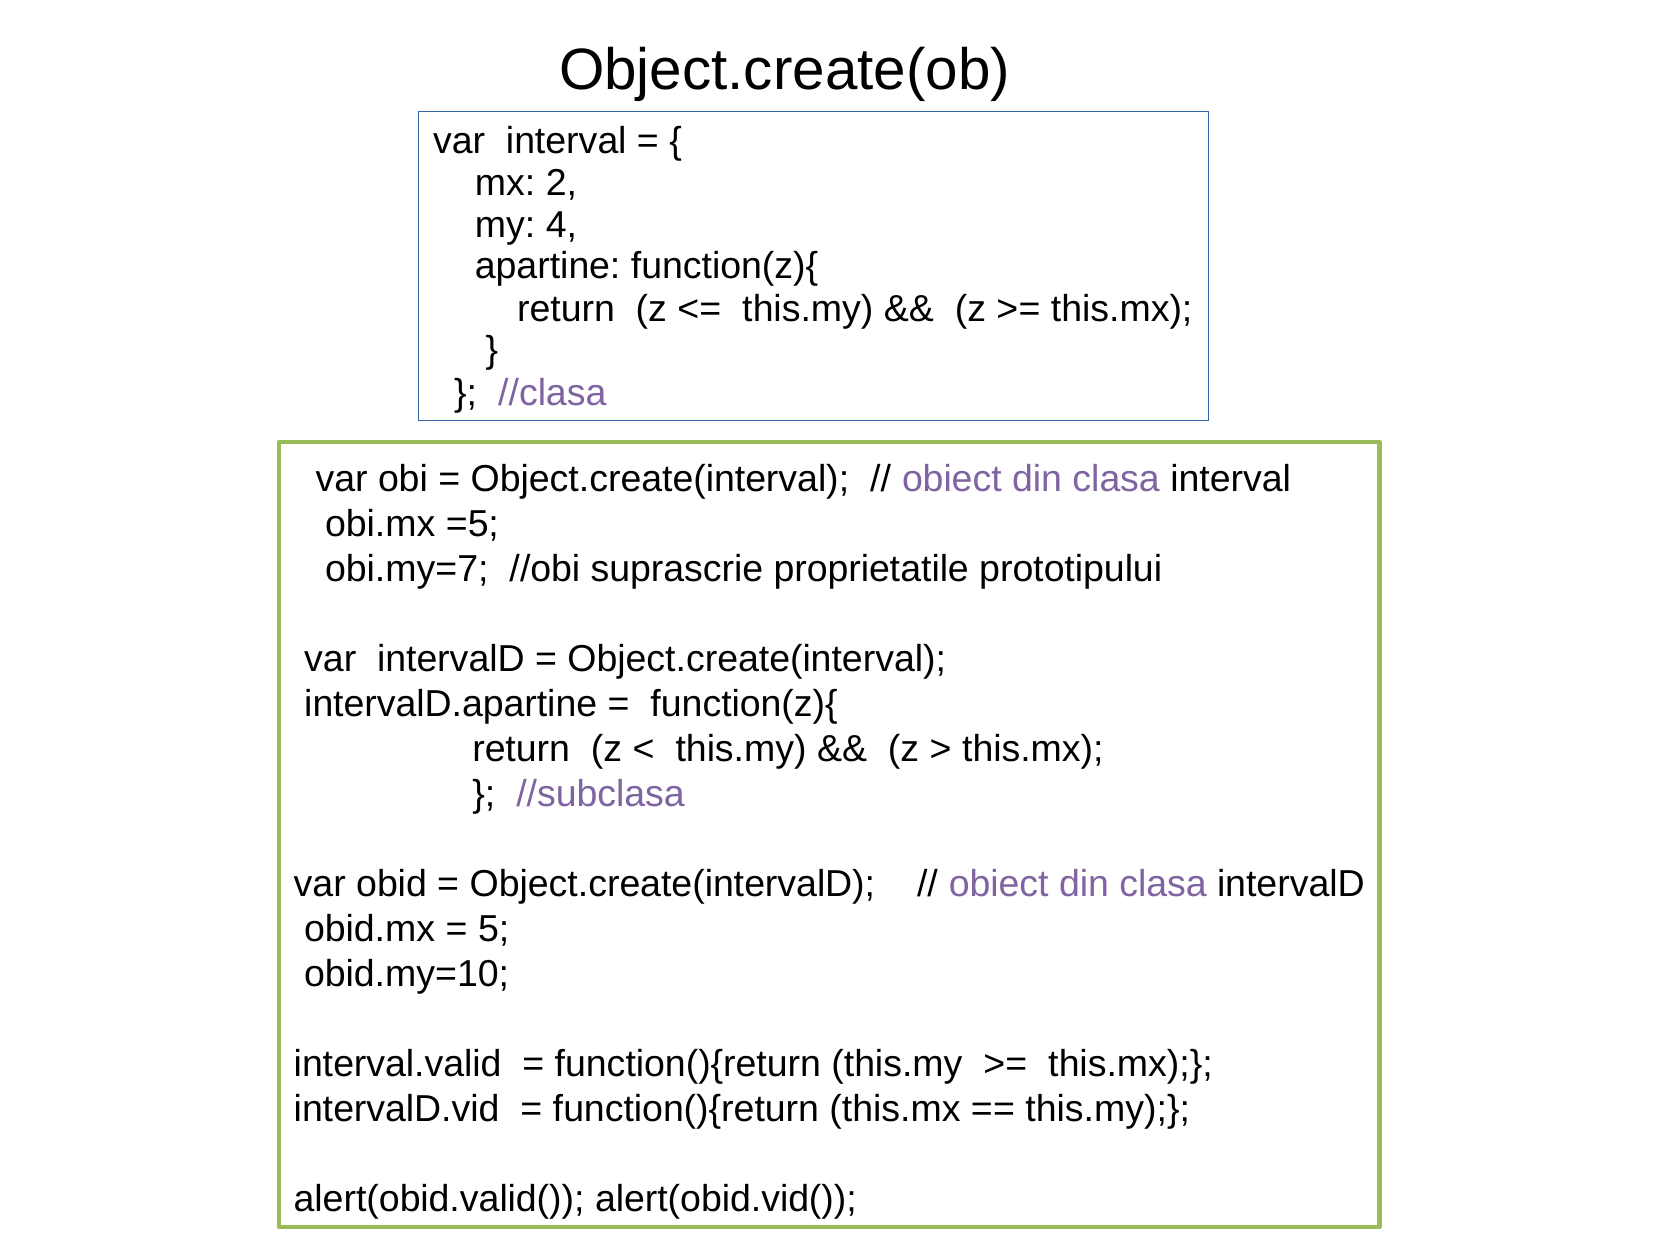

Object.create(ob)
var interval = {
 mx: 2,
 my: 4,
 apartine: function(z){
 return (z <= this.my) && (z >= this.mx);
 }
 }; //clasa
 var obi = Object.create(interval); // obiect din clasa interval
 obi.mx =5;
 obi.my=7; //obi suprascrie proprietatile prototipului
 var intervalD = Object.create(interval);
 intervalD.apartine = function(z){
 return (z < this.my) && (z > this.mx);
 }; //subclasa
var obid = Object.create(intervalD); // obiect din clasa intervalD
 obid.mx = 5;
 obid.my=10;
interval.valid = function(){return (this.my >= this.mx);};
intervalD.vid = function(){return (this.mx == this.my);};
alert(obid.valid()); alert(obid.vid());